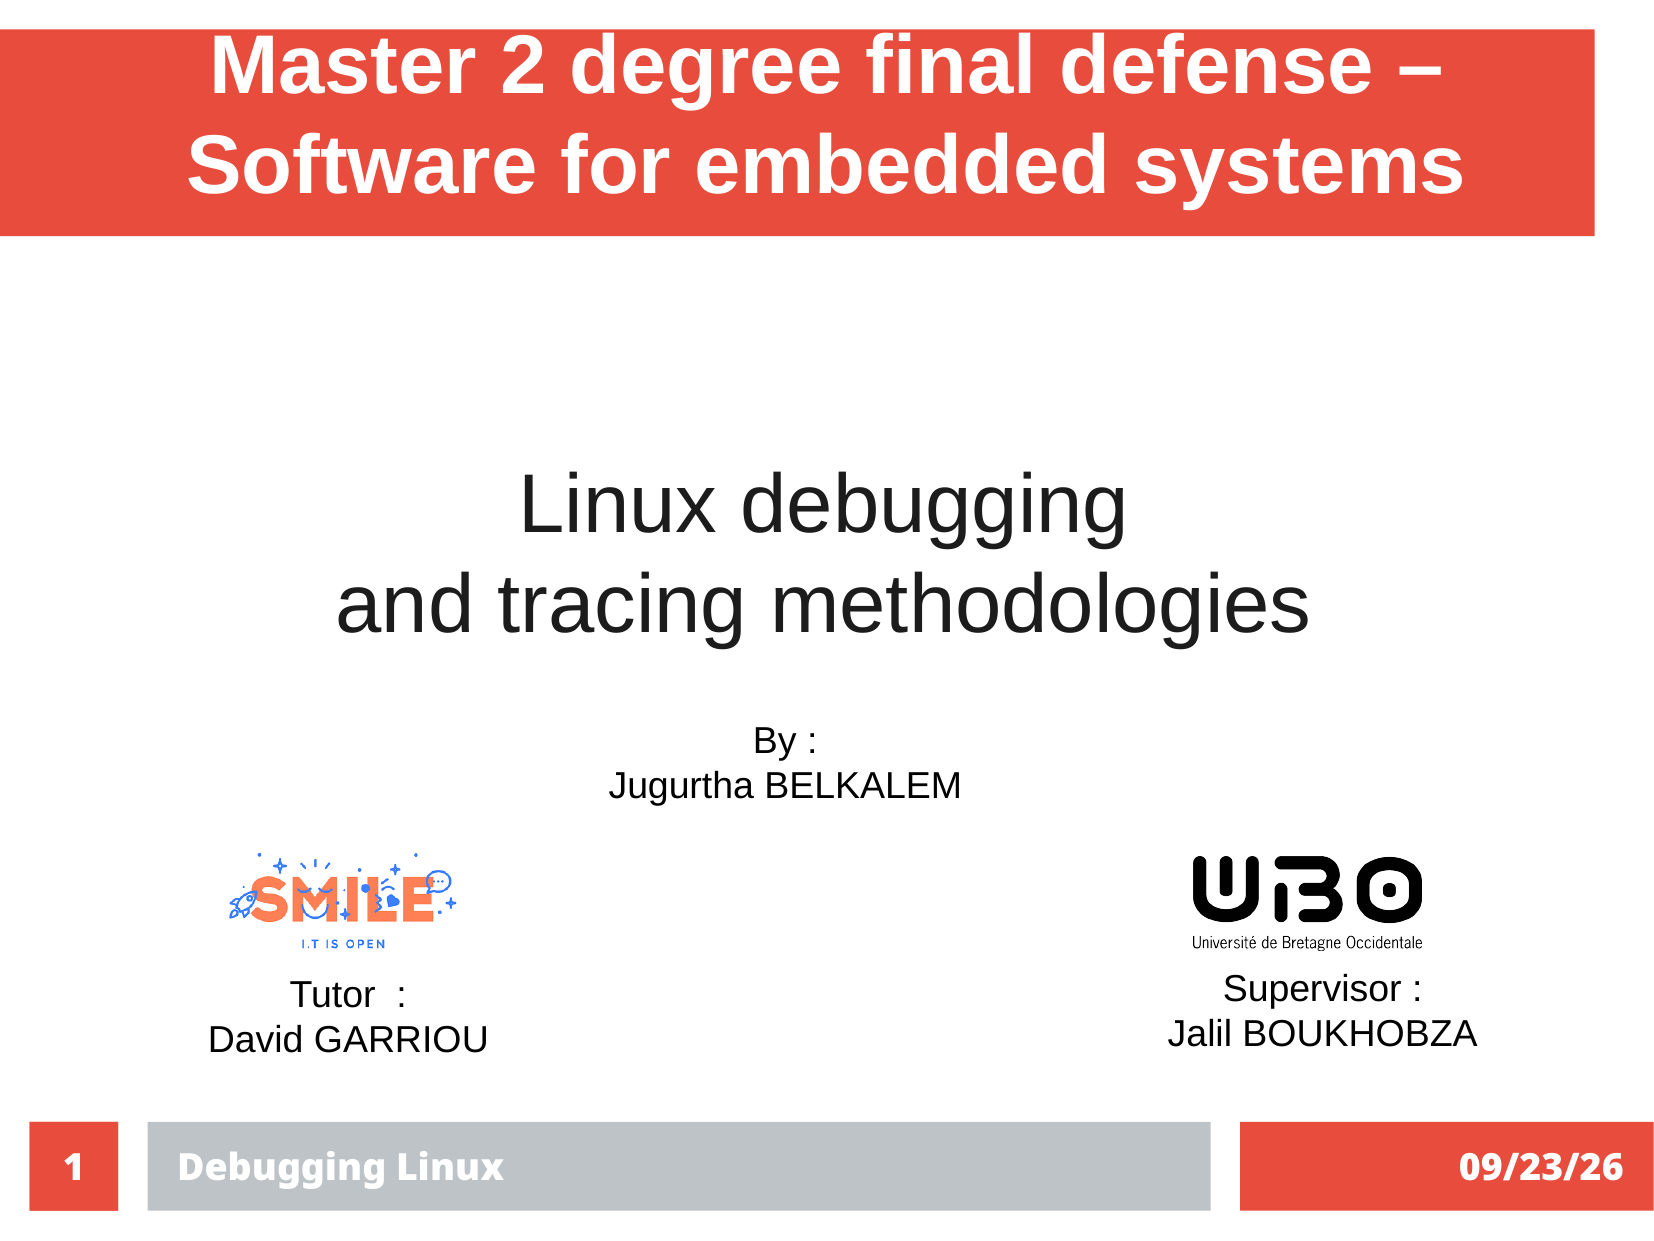

Master 2 degree final defense – Software for embedded systems
Linux debugging
and tracing methodologies
By :
Jugurtha BELKALEM
Supervisor :
Jalil BOUKHOBZA
Tutor  :
David GARRIOU
1
Debugging Linux